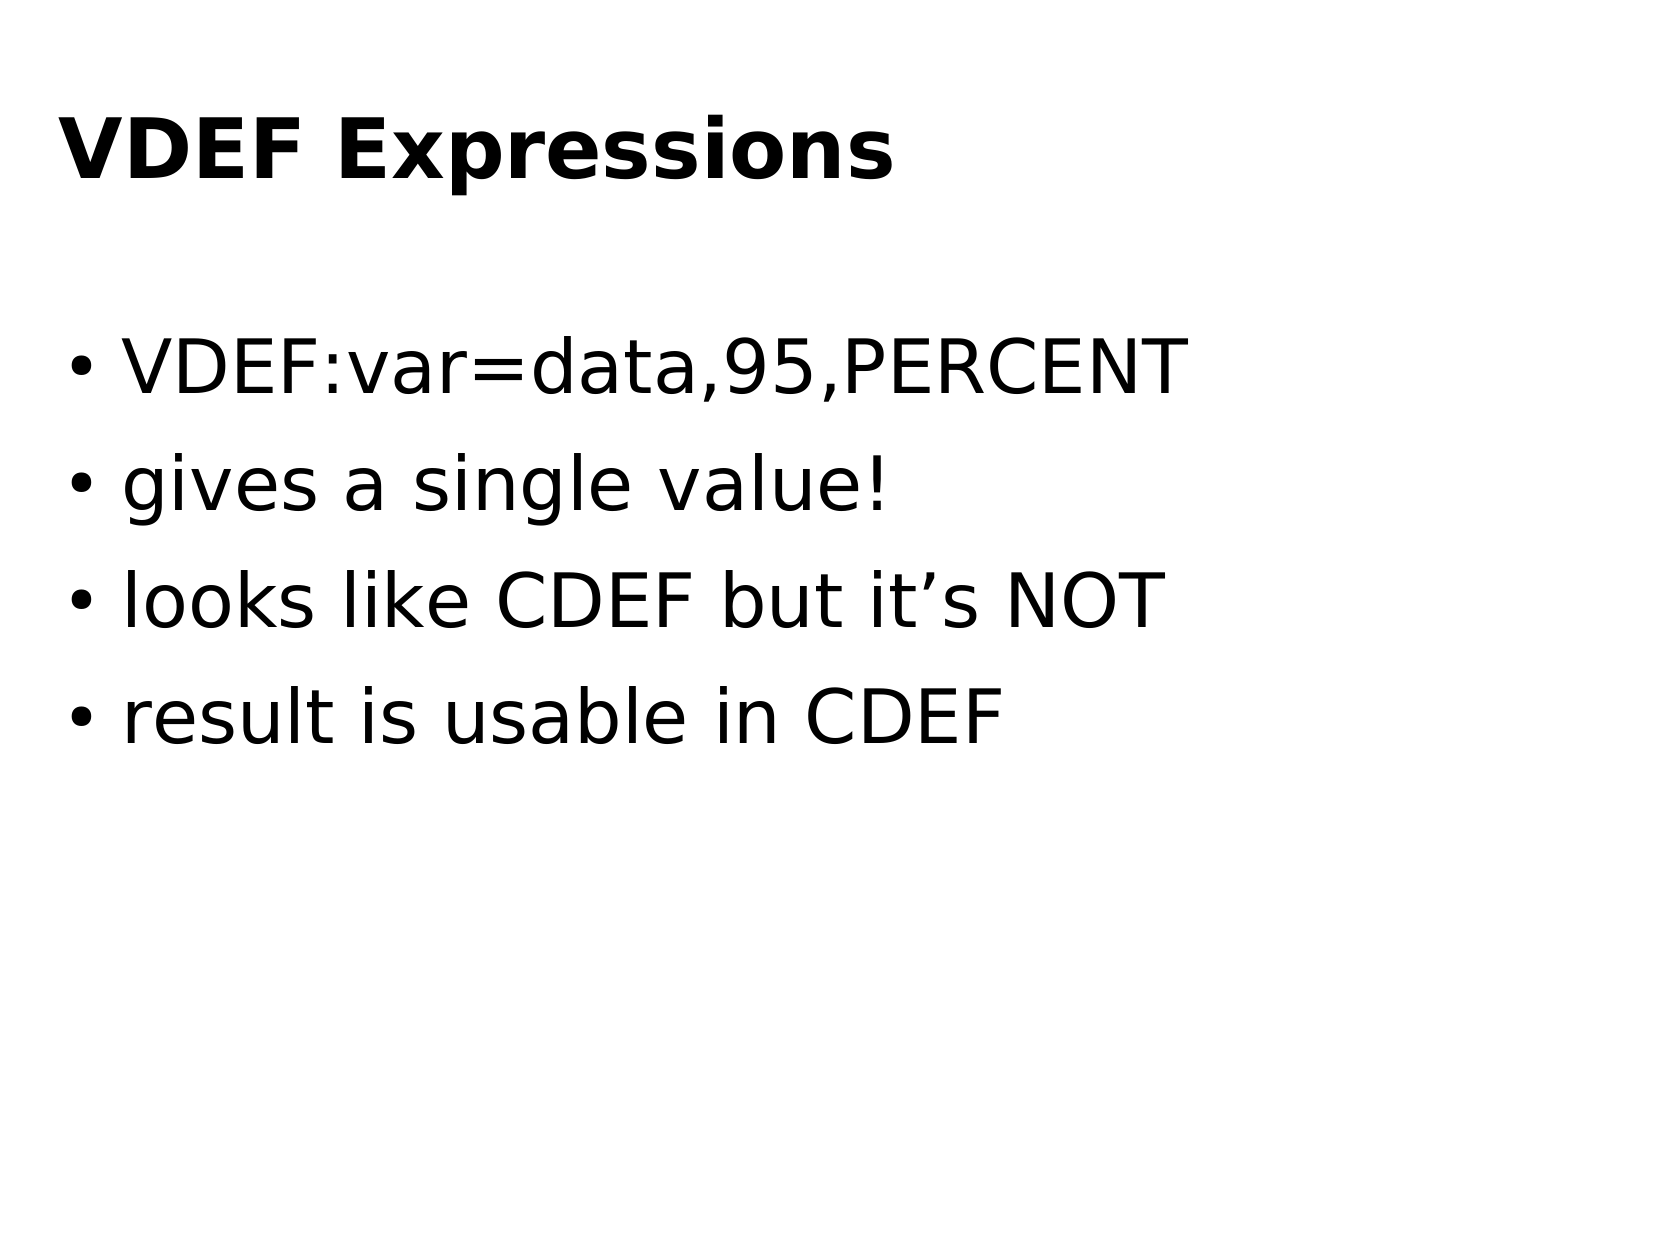

# VDEF Expressions
VDEF:var=data,95,PERCENT
gives a single value!
looks like CDEF but it’s NOT
result is usable in CDEF